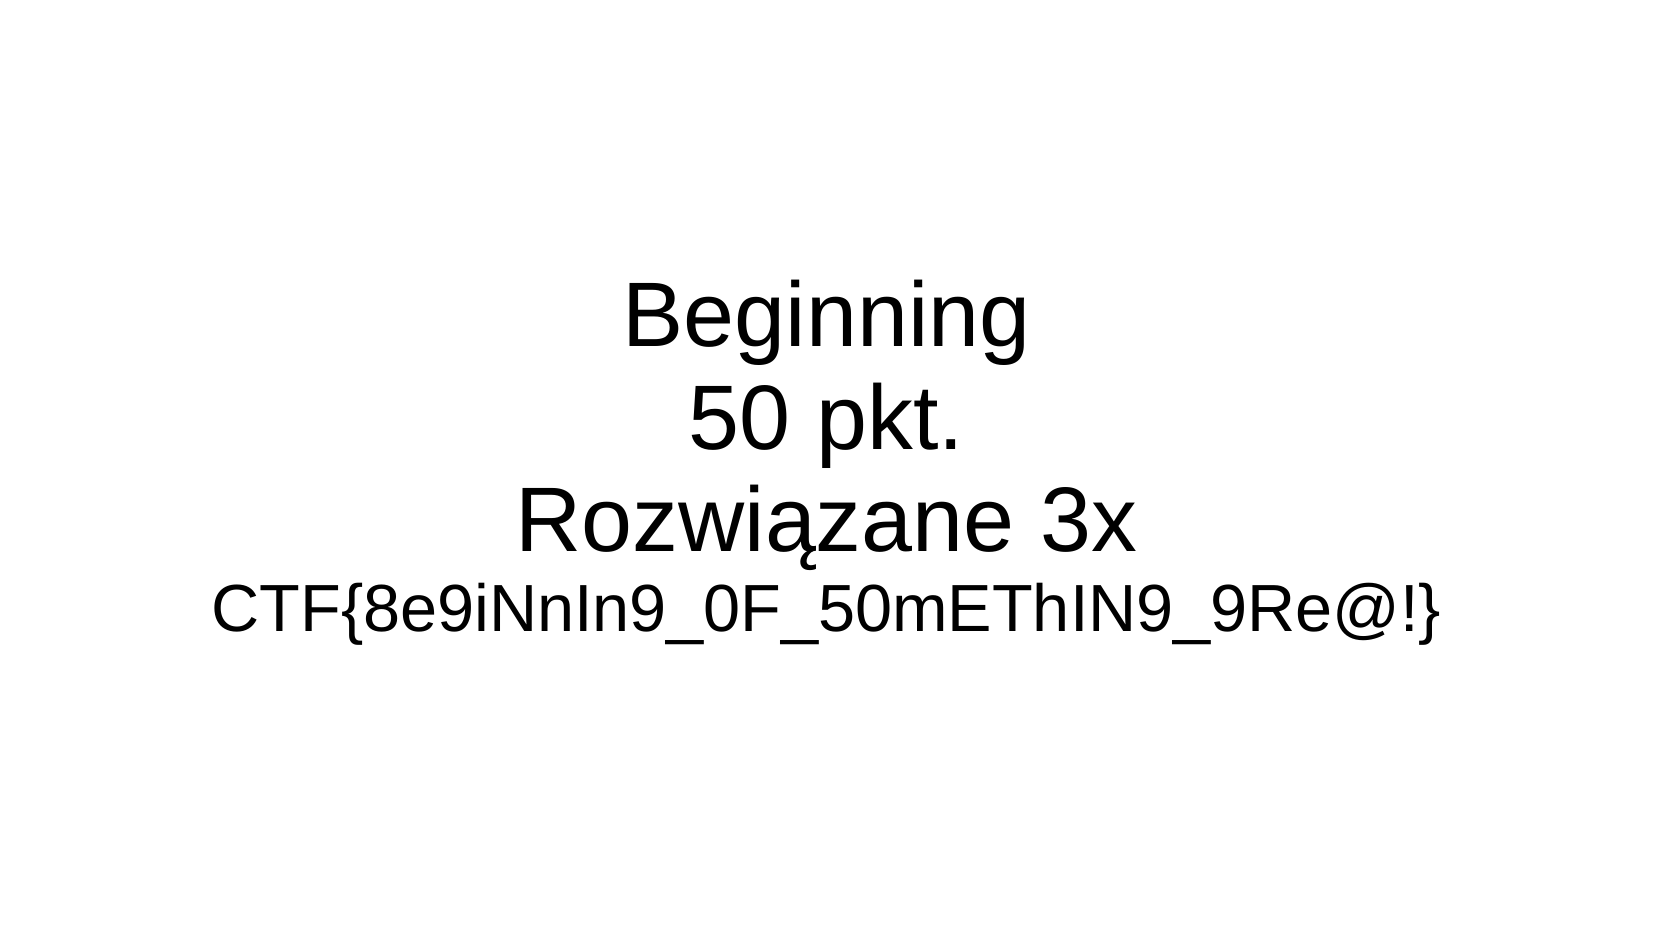

# Beginning
50 pkt.
Rozwiązane 3x
CTF{8e9iNnIn9_0F_50mEThIN9_9Re@!}